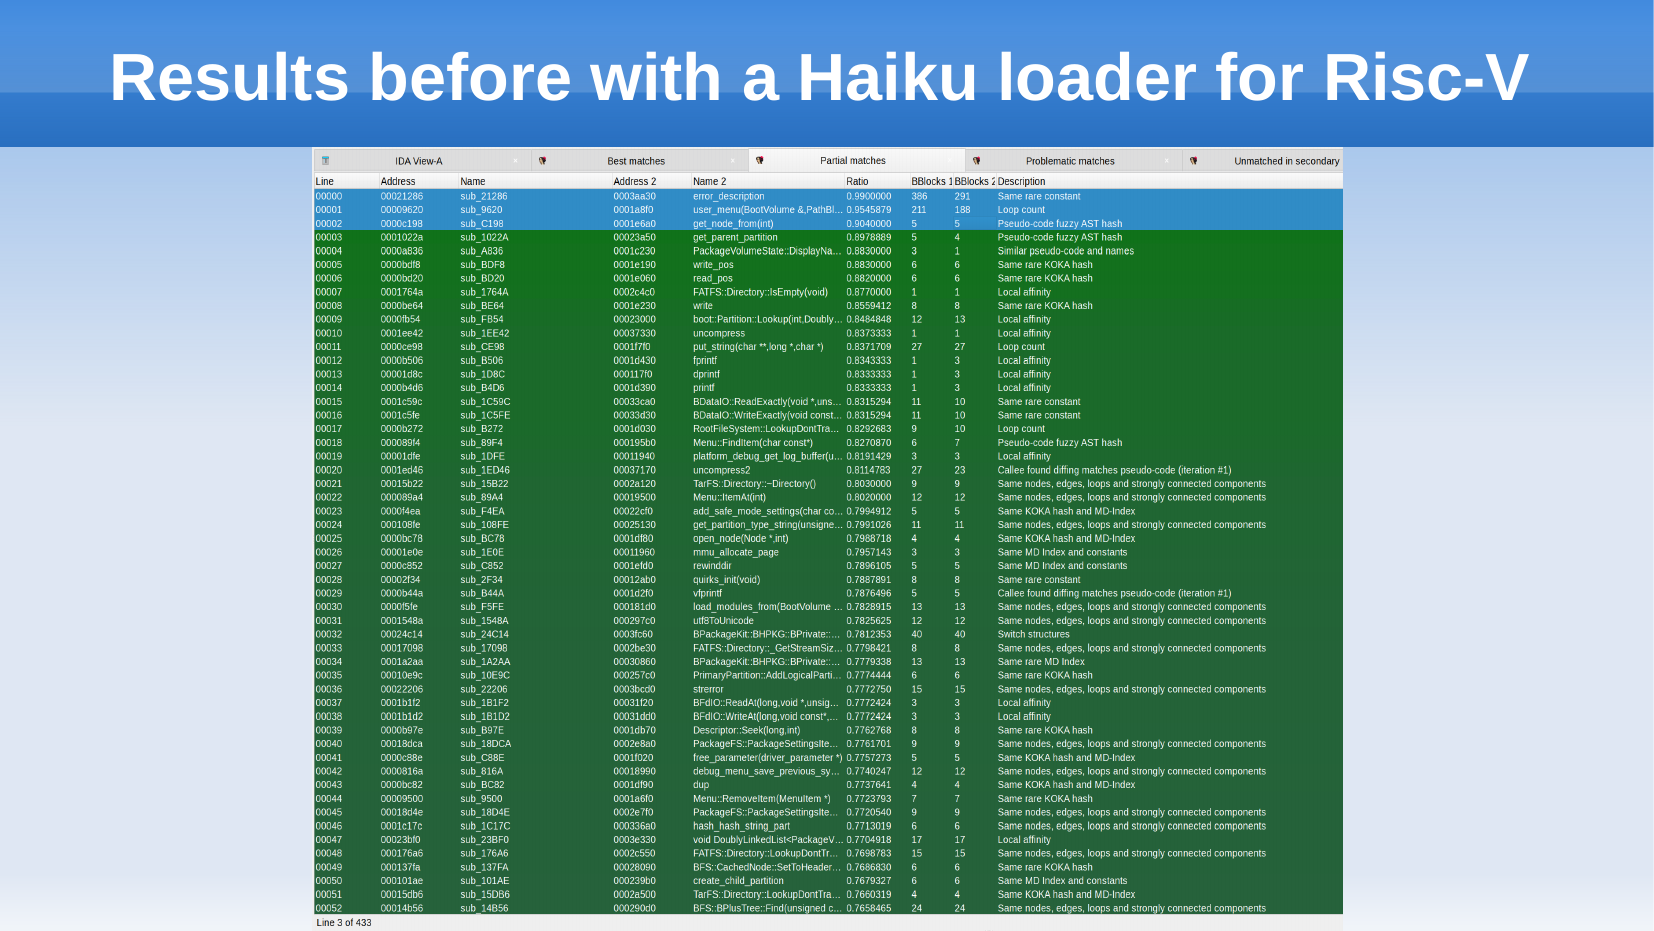

# Results before with a Haiku loader for Risc-V